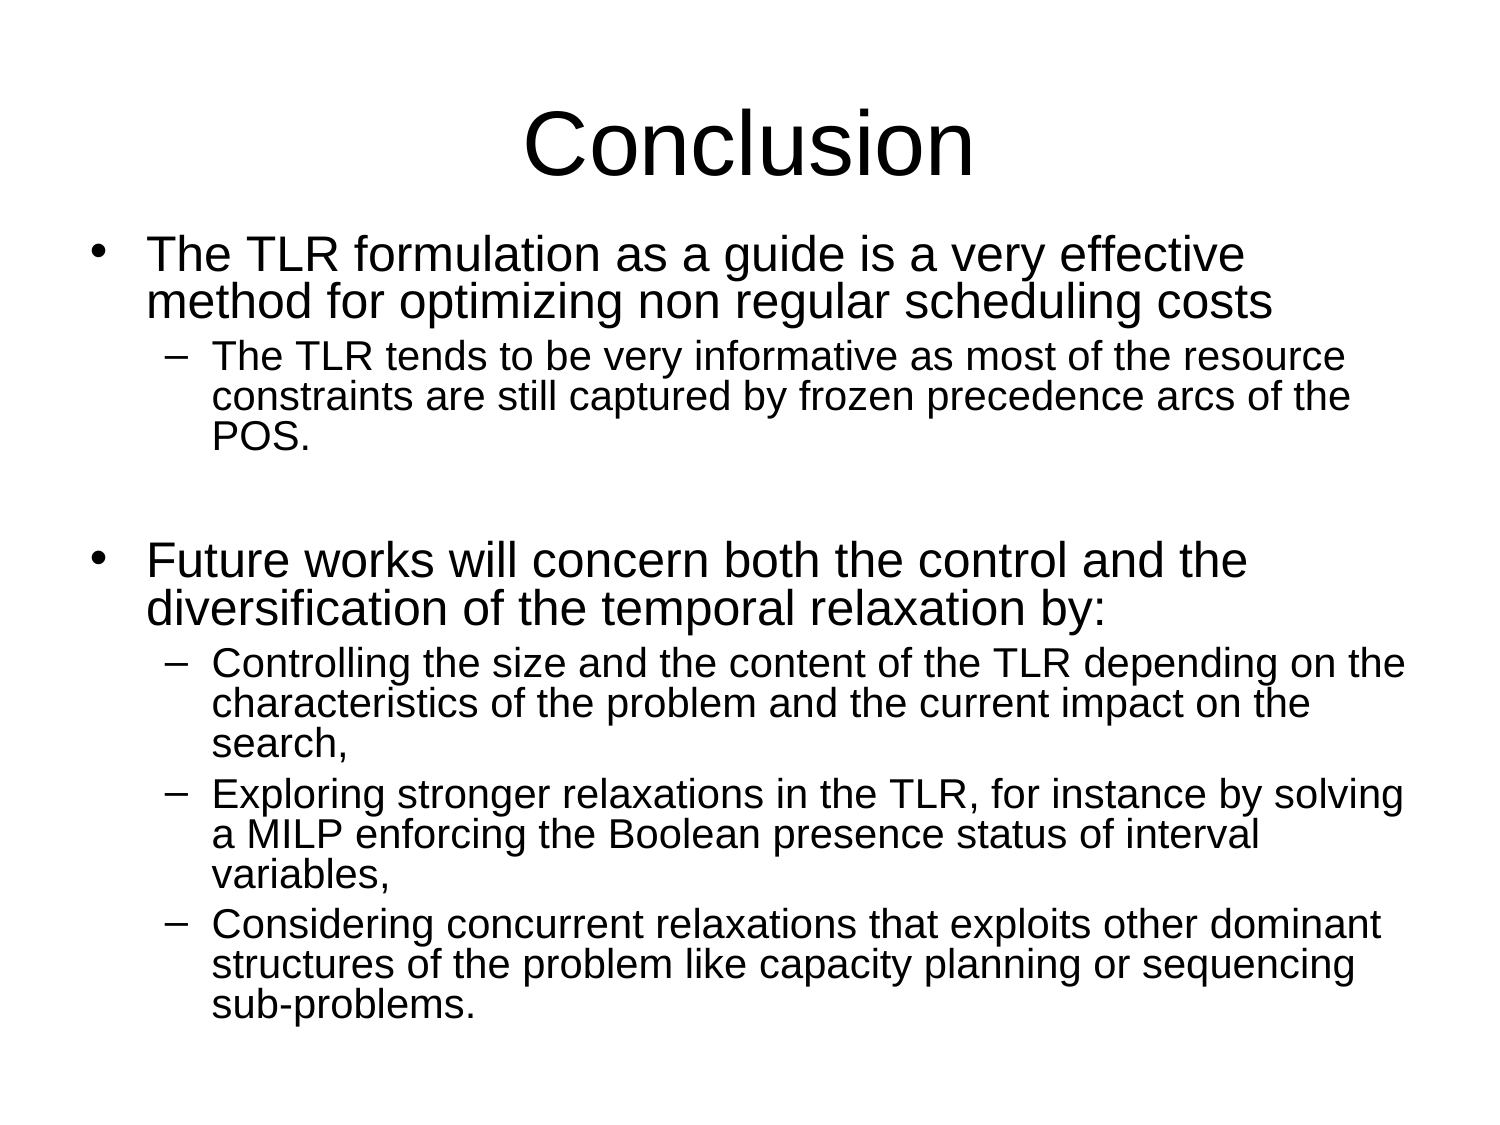

# Conclusion
The TLR formulation as a guide is a very effective method for optimizing non regular scheduling costs
The TLR tends to be very informative as most of the resource constraints are still captured by frozen precedence arcs of the POS.
Future works will concern both the control and the diversification of the temporal relaxation by:
Controlling the size and the content of the TLR depending on the characteristics of the problem and the current impact on the search,
Exploring stronger relaxations in the TLR, for instance by solving a MILP enforcing the Boolean presence status of interval variables,
Considering concurrent relaxations that exploits other dominant structures of the problem like capacity planning or sequencing sub-problems.